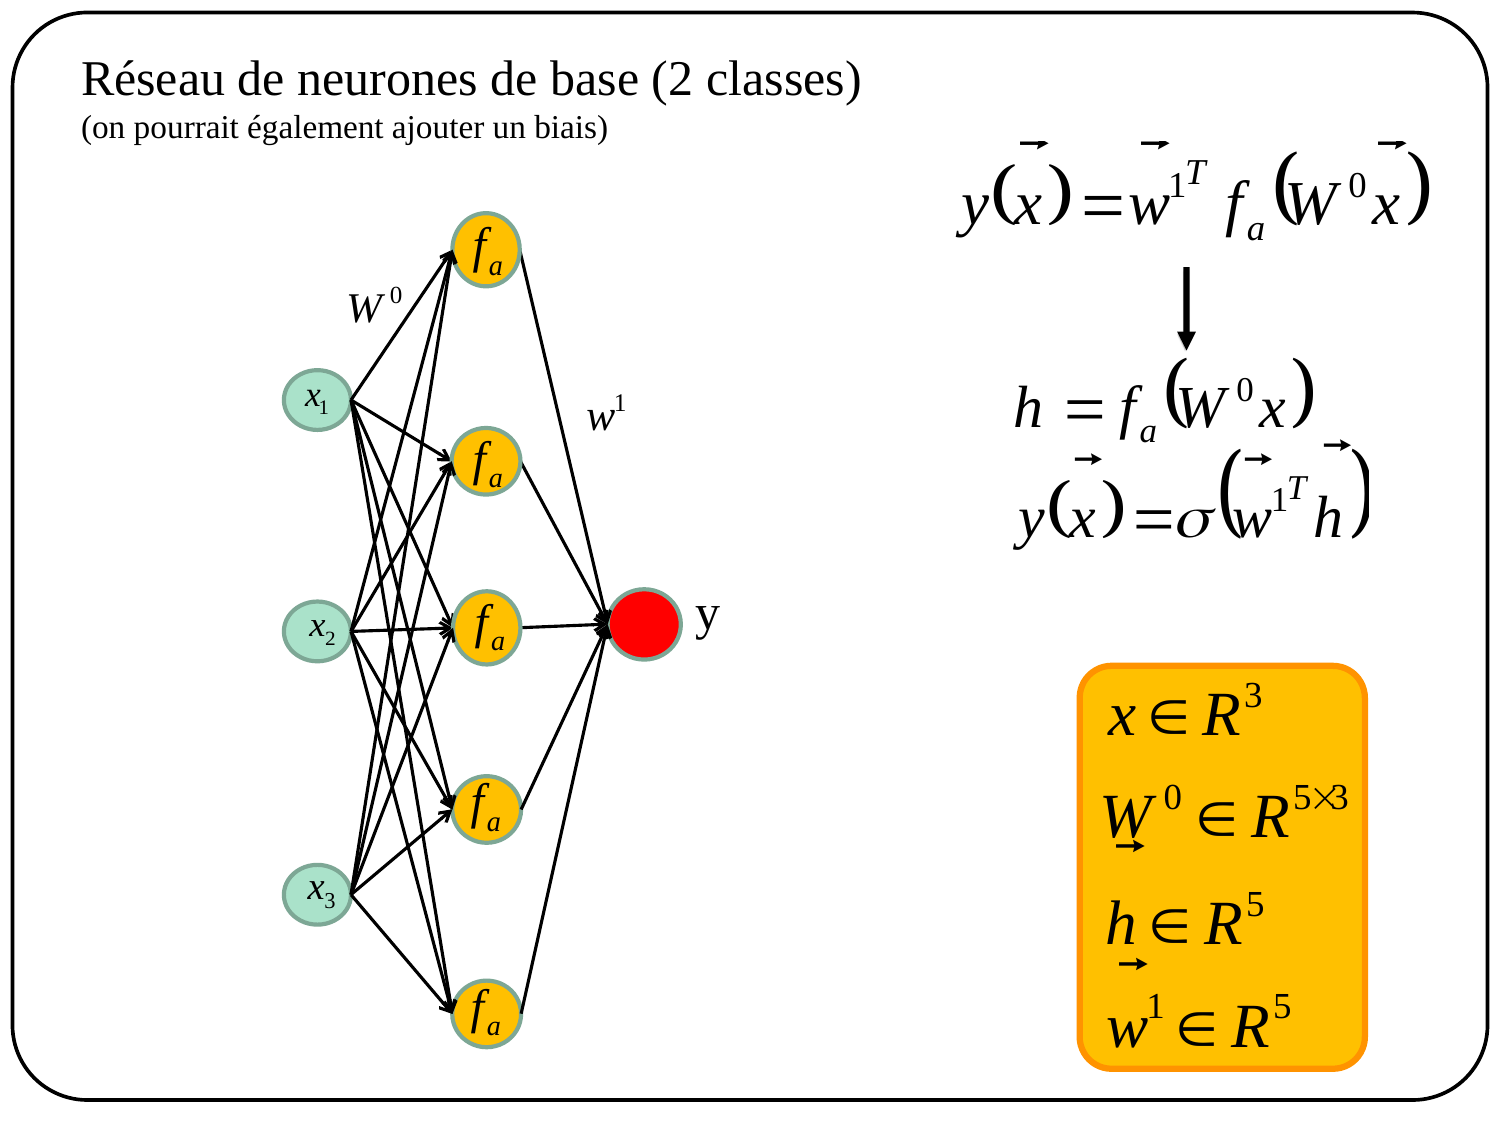

Réseau de neurones de base (2 classes)
(on pourrait également ajouter un biais)
y